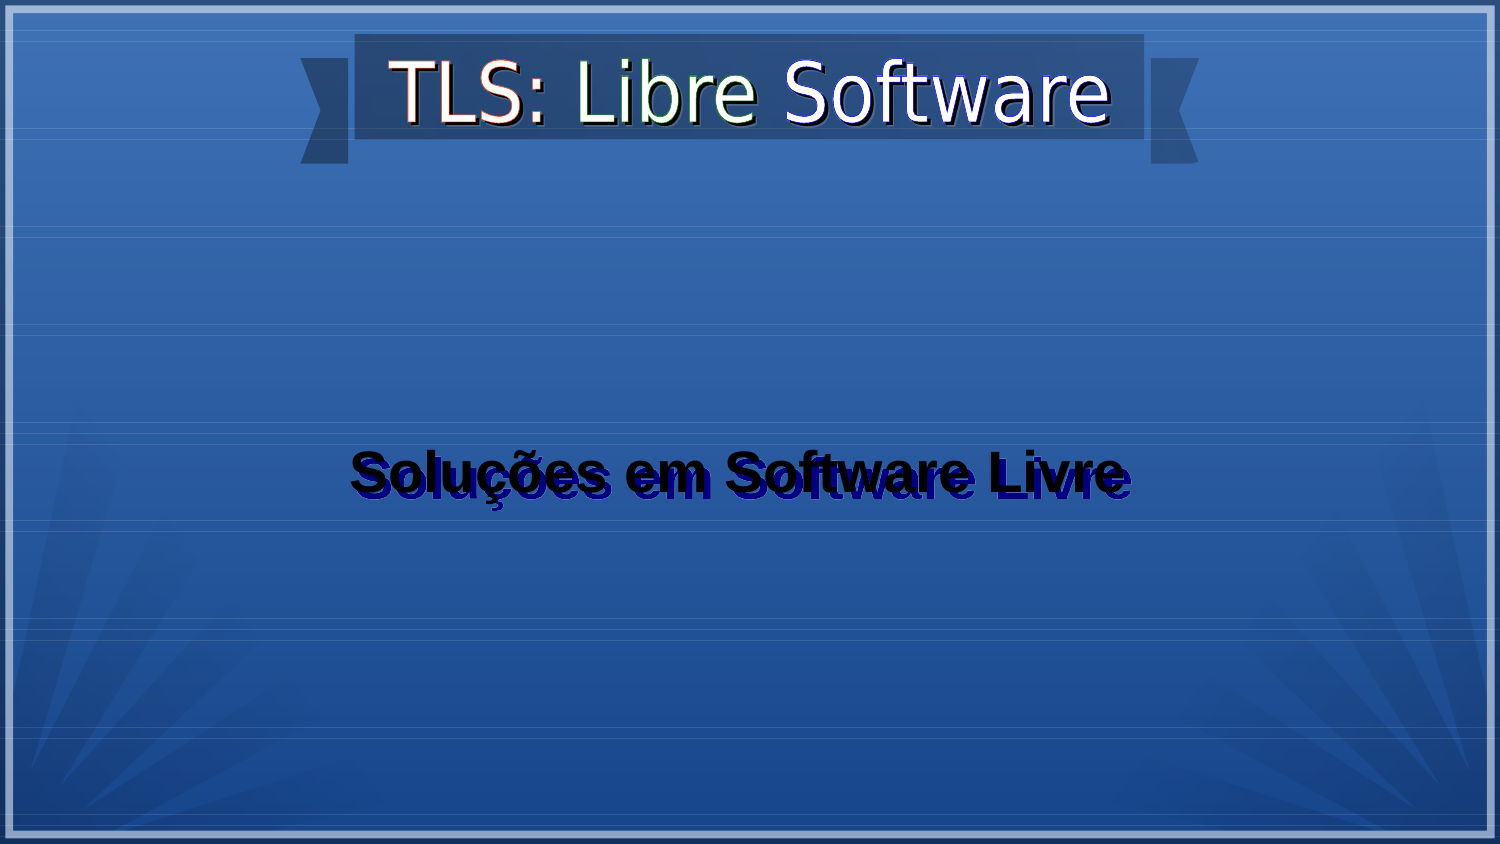

# TLS: Libre Software
Soluções em Software Livre